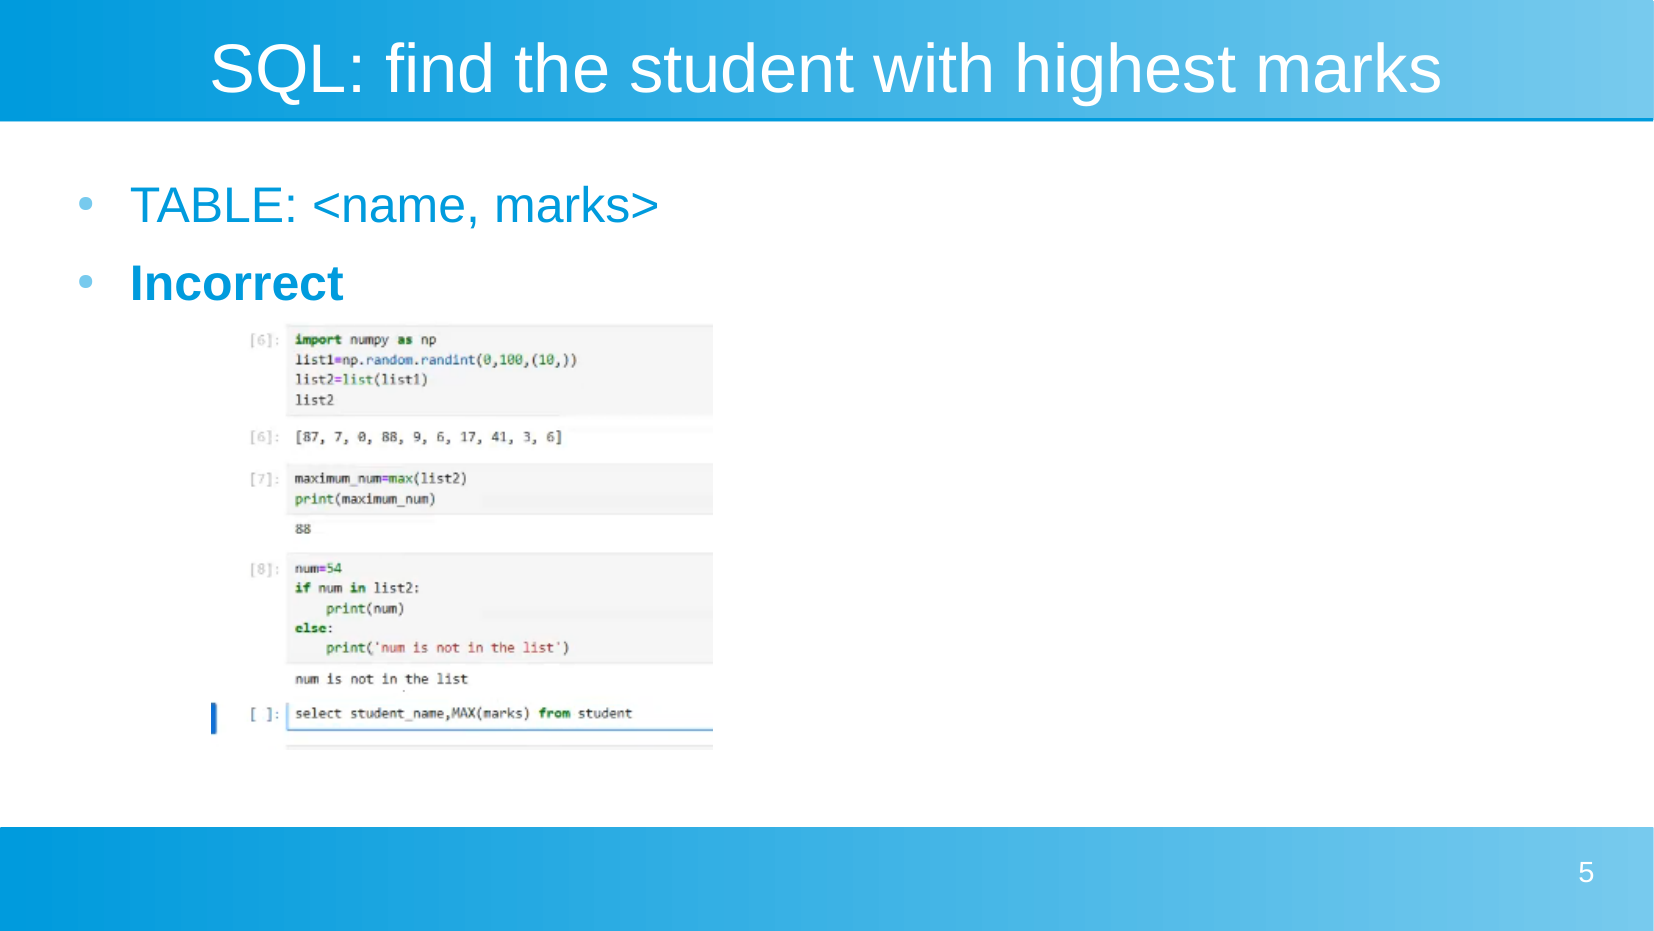

# SQL: find the student with highest marks
TABLE: <name, marks>
Incorrect
5